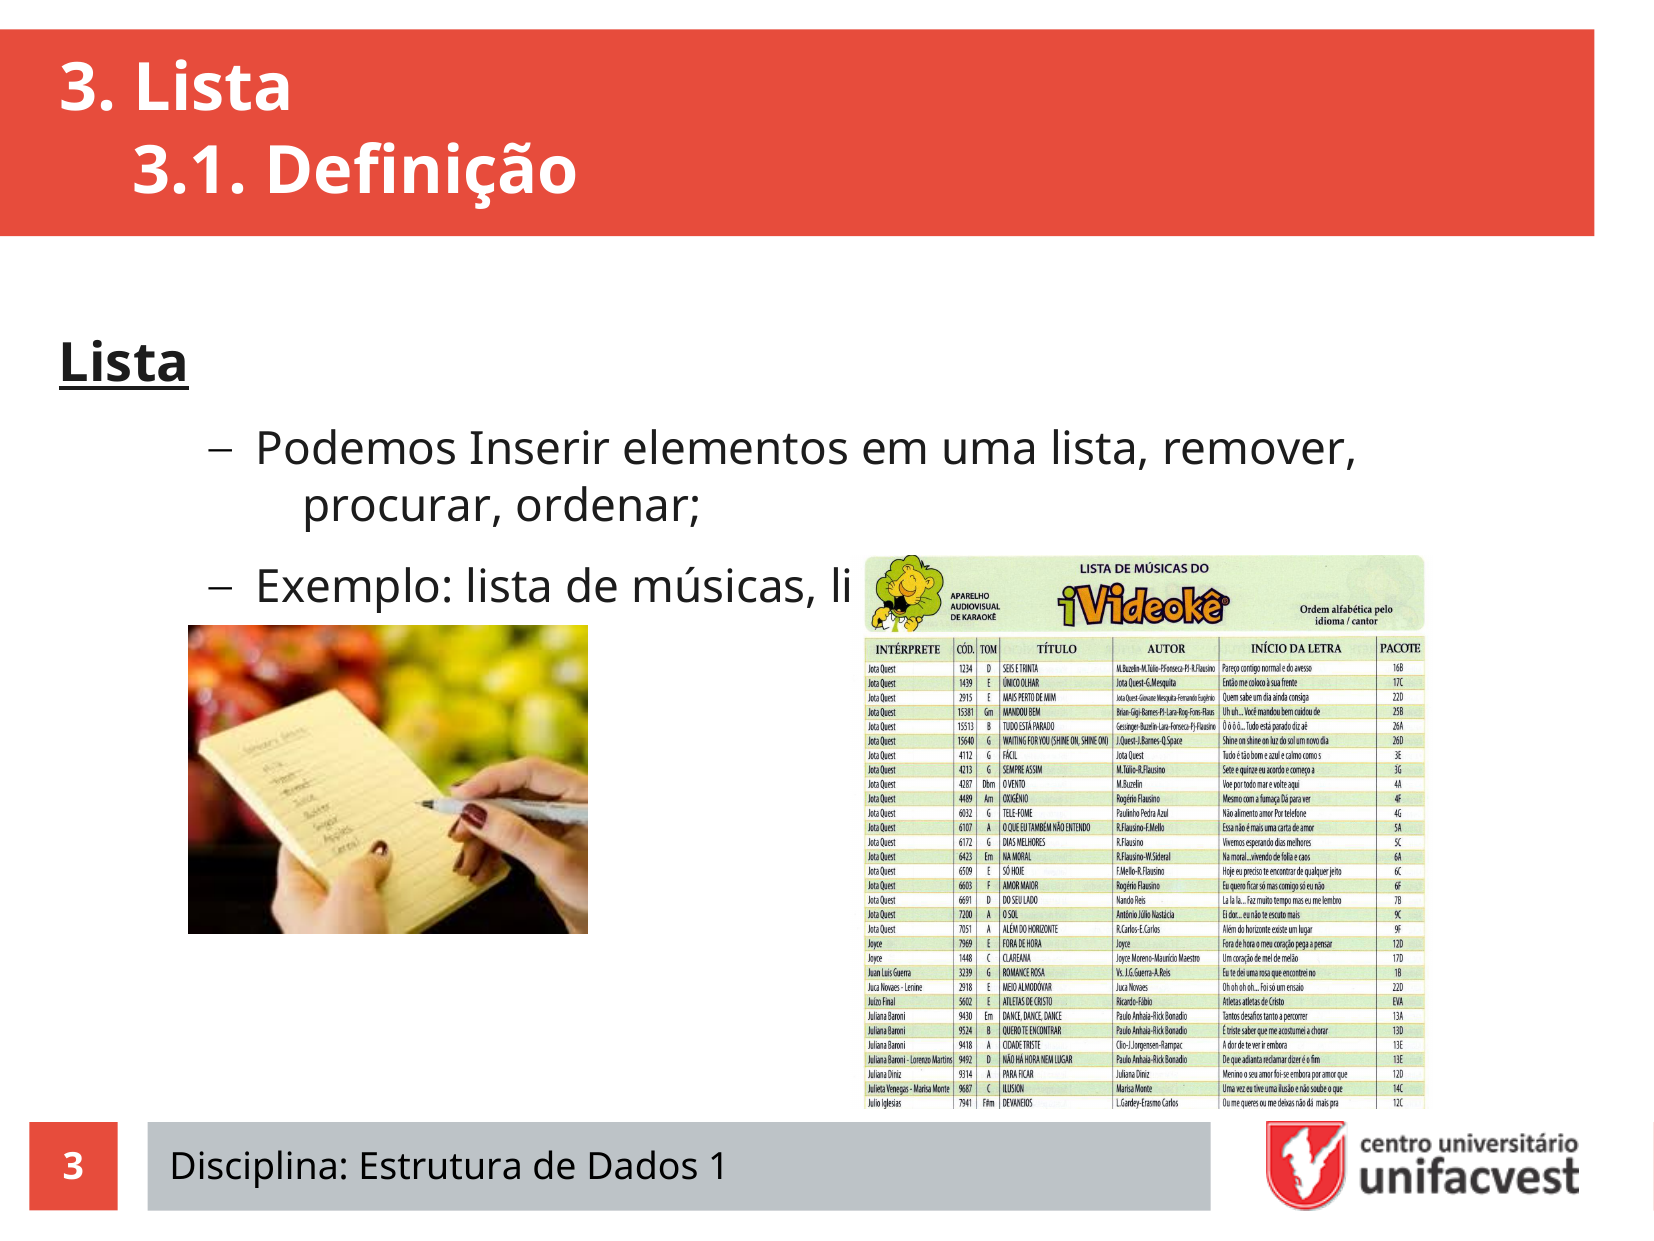

# 3. Lista 3.1. Definição
Lista
Podemos Inserir elementos em uma lista, remover, procurar, ordenar;
Exemplo: lista de músicas, lista de compras;
3
Disciplina: Estrutura de Dados 1